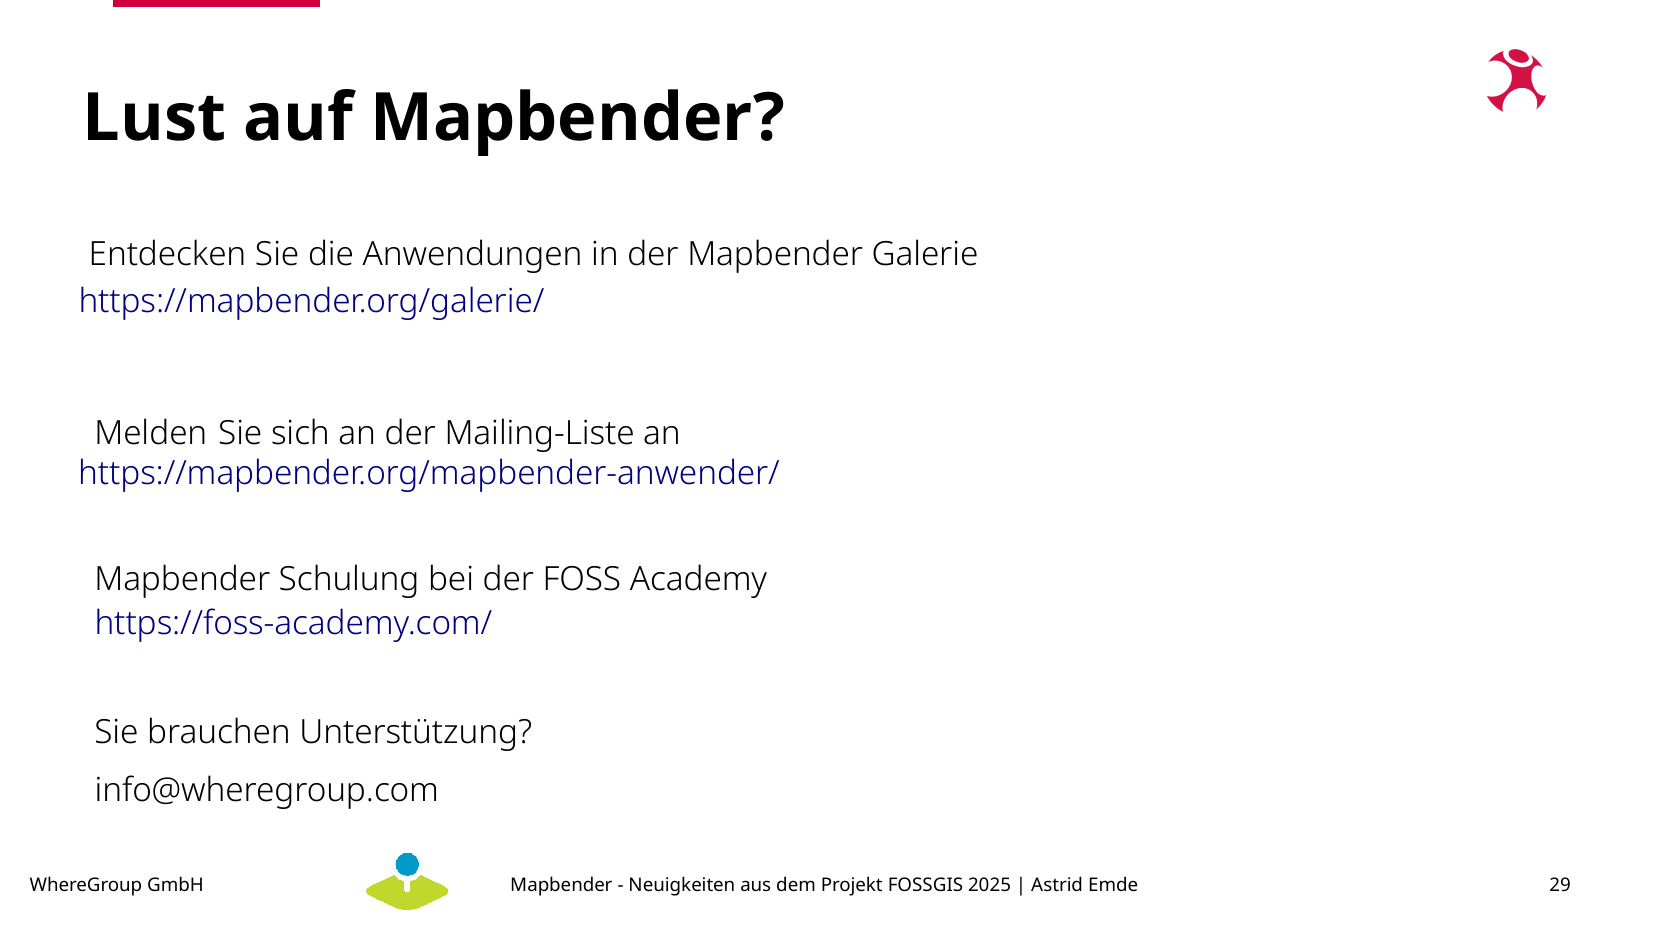

# Lust auf Mapbender?
Entdecken Sie die Anwendungen in der Mapbender Galerie
https://mapbender.org/galerie/
Melden Sie sich an der Mailing-Liste an
https://mapbender.org/mapbender-anwender/
Mapbender Schulung bei der FOSS Academy
https://foss-academy.com/
Sie brauchen Unterstützung?
info@wheregroup.com
WhereGroup GmbH
Mapbender - Neuigkeiten aus dem Projekt FOSSGIS 2025 | Astrid Emde
29